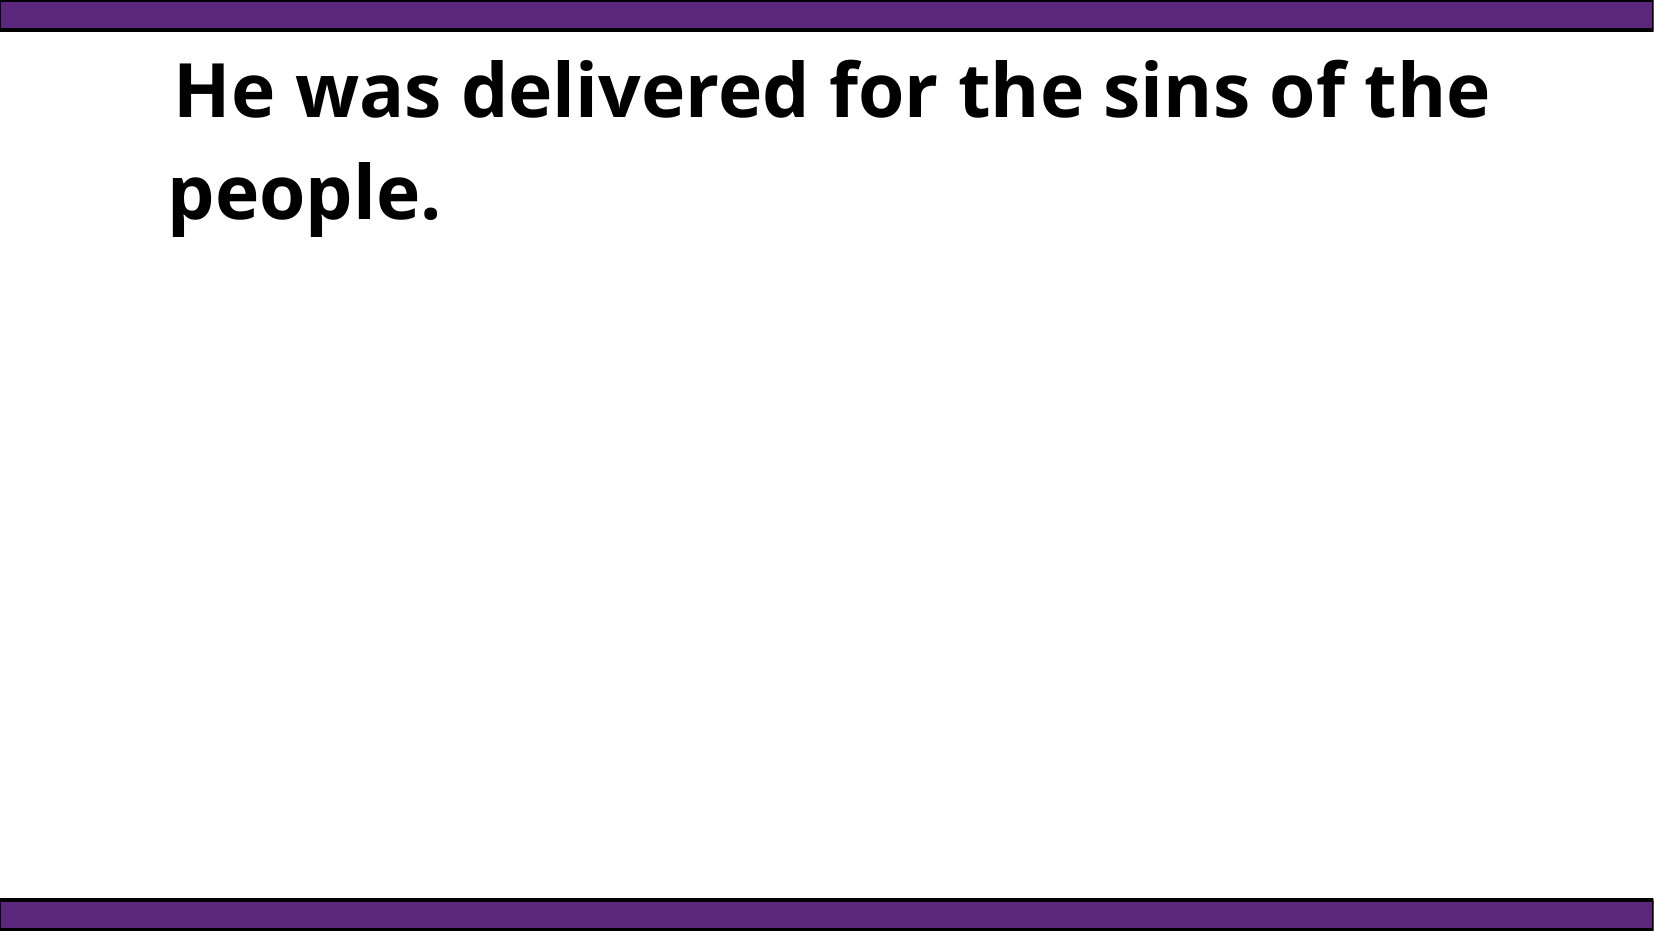

He was delivered for the sins of the
 people.